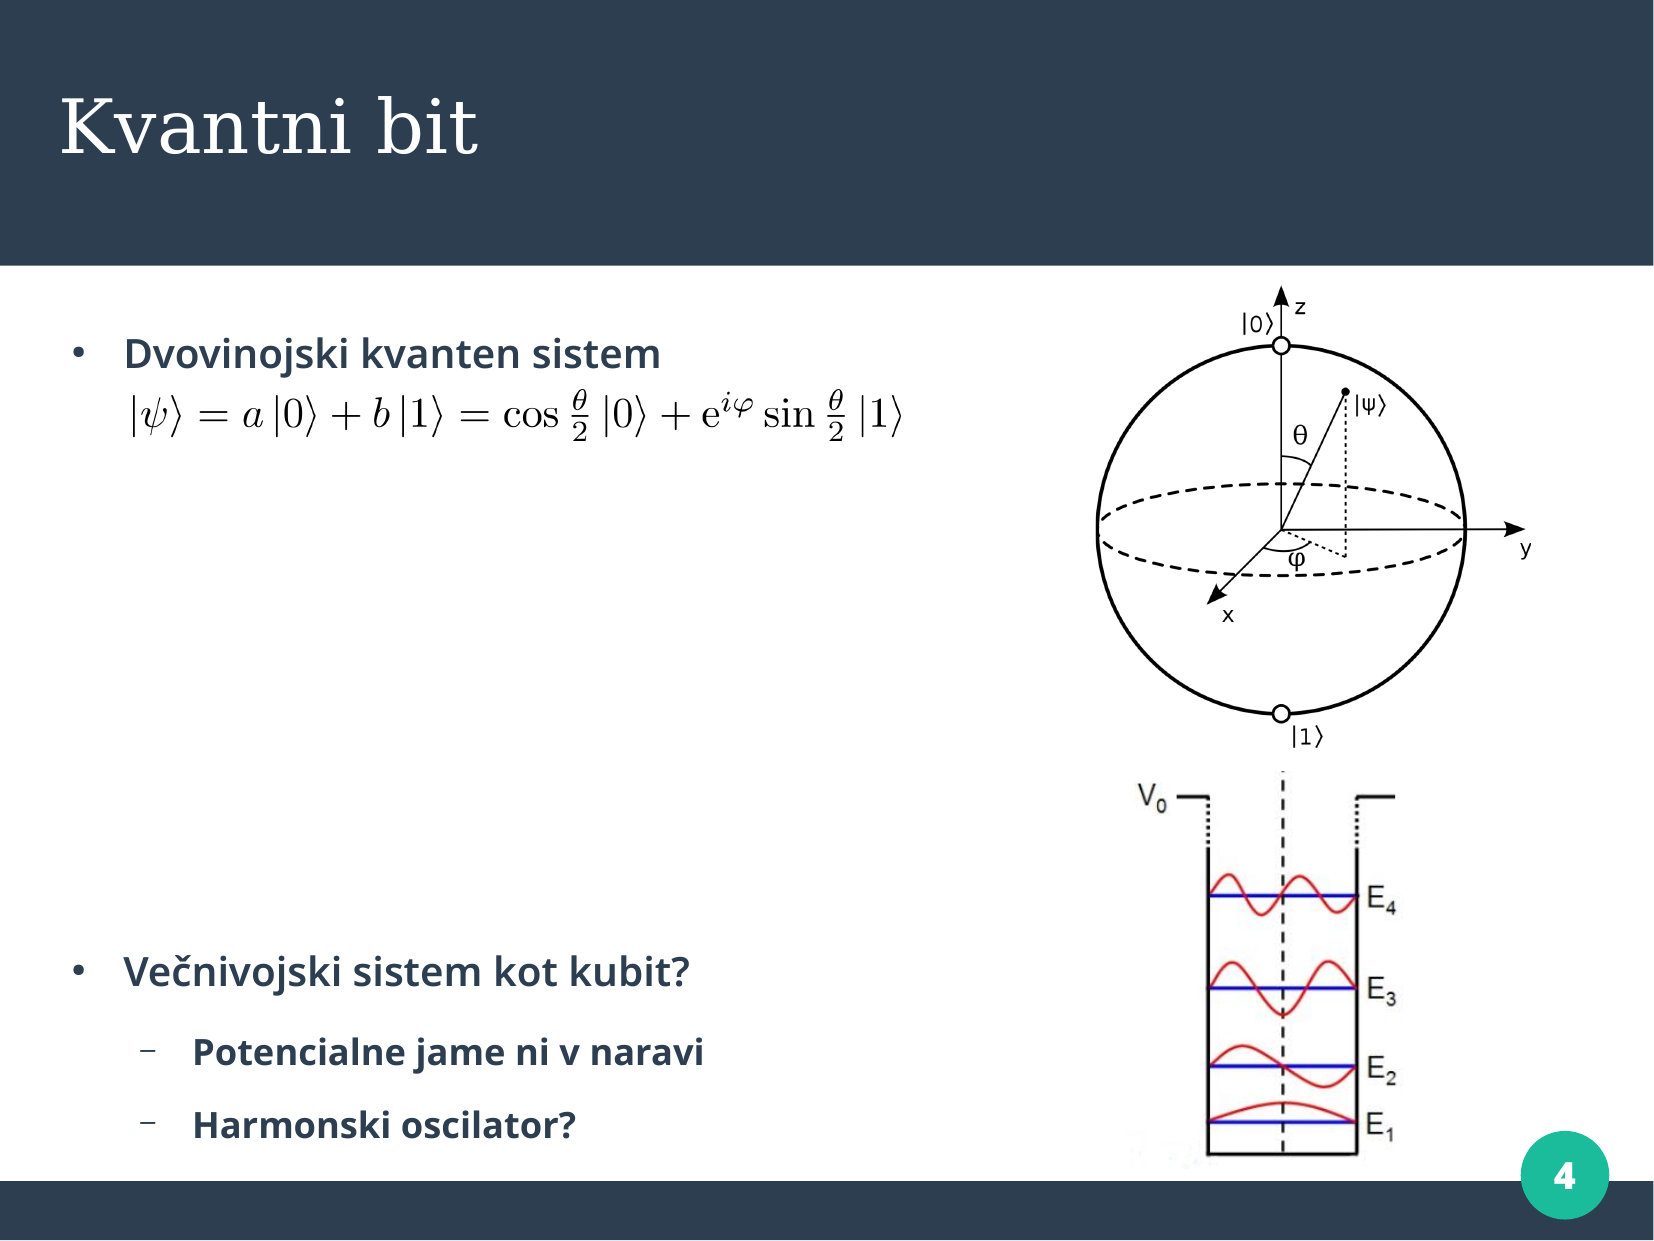

# Kvantni bit
Dvovinojski kvanten sistem
Rotacija za kot okoli osi n:
Časovni razvoj sistema narekuje
hamiltonian .
Večnivojski sistem kot kubit?
Potencialne jame ni v naravi
Harmonski oscilator?
4